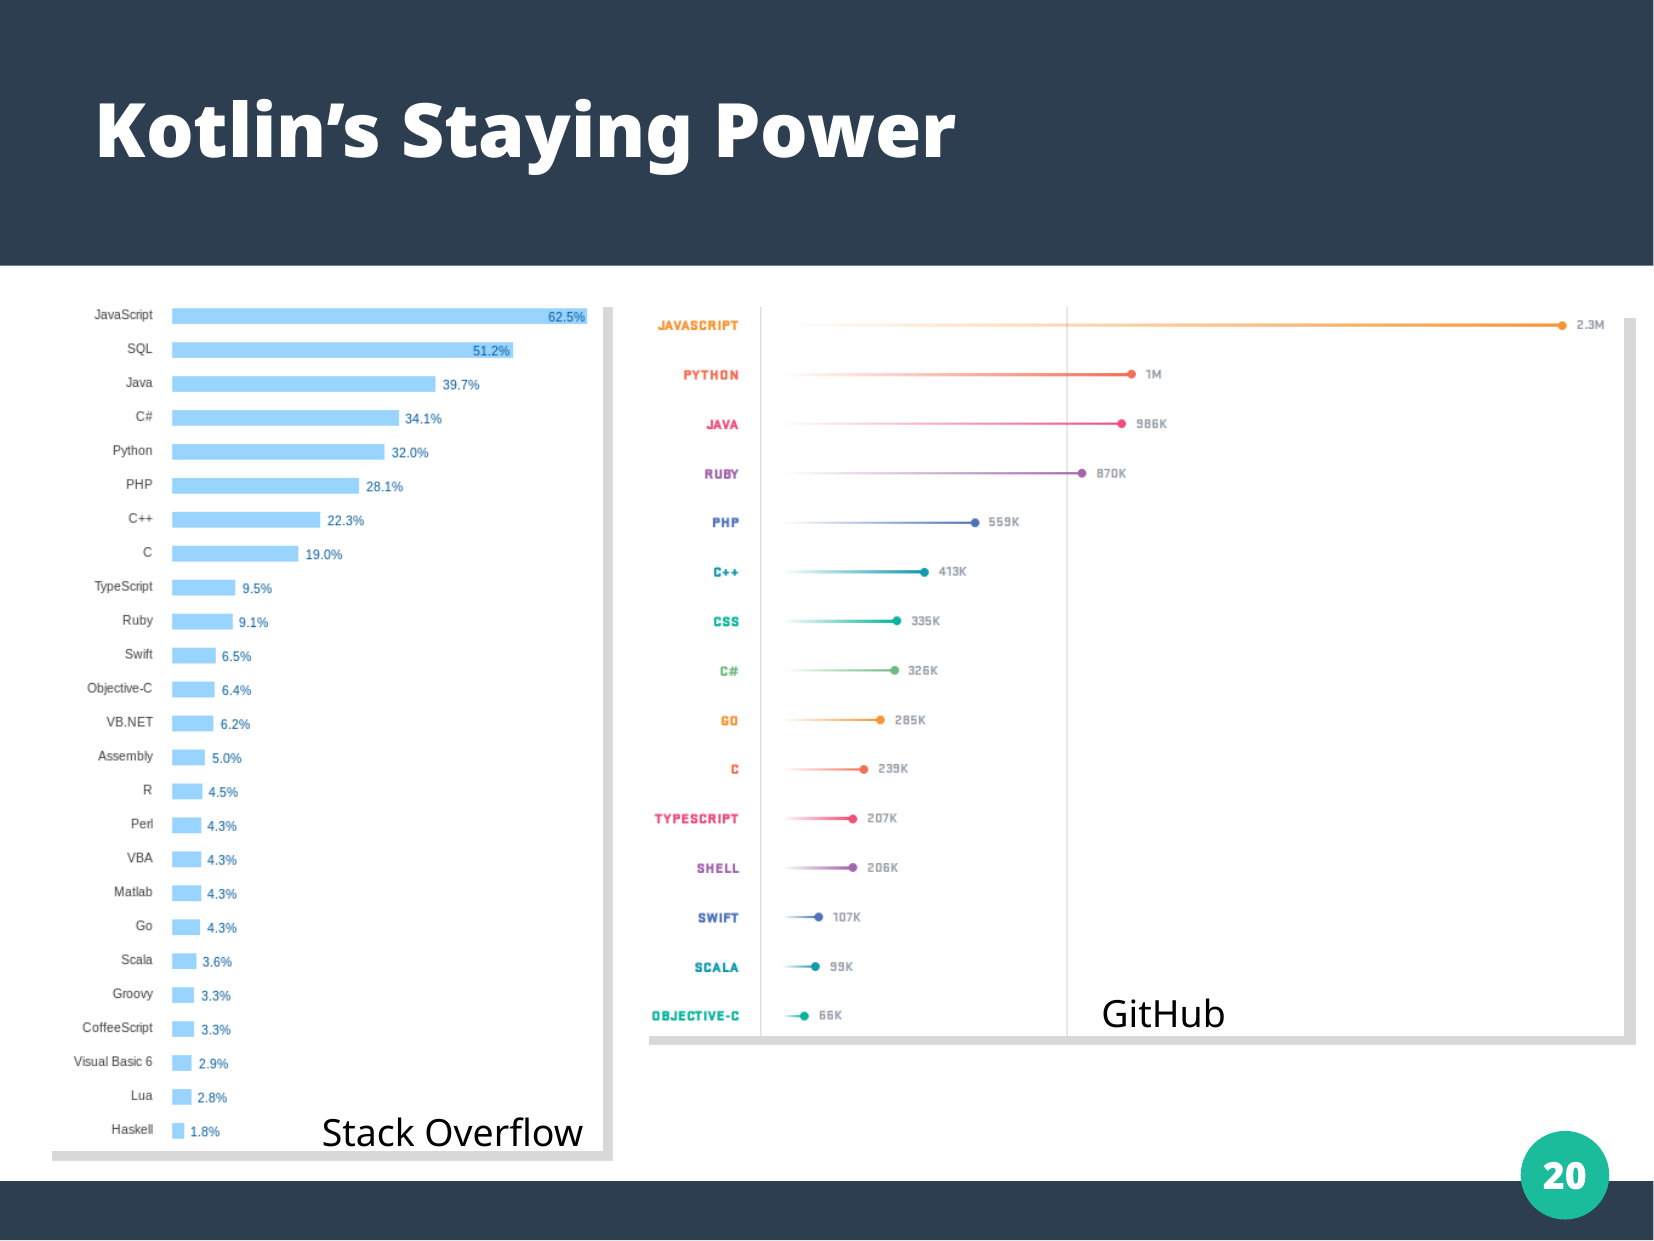

# Kotlin’s Staying Power
GitHub
Stack Overflow
20